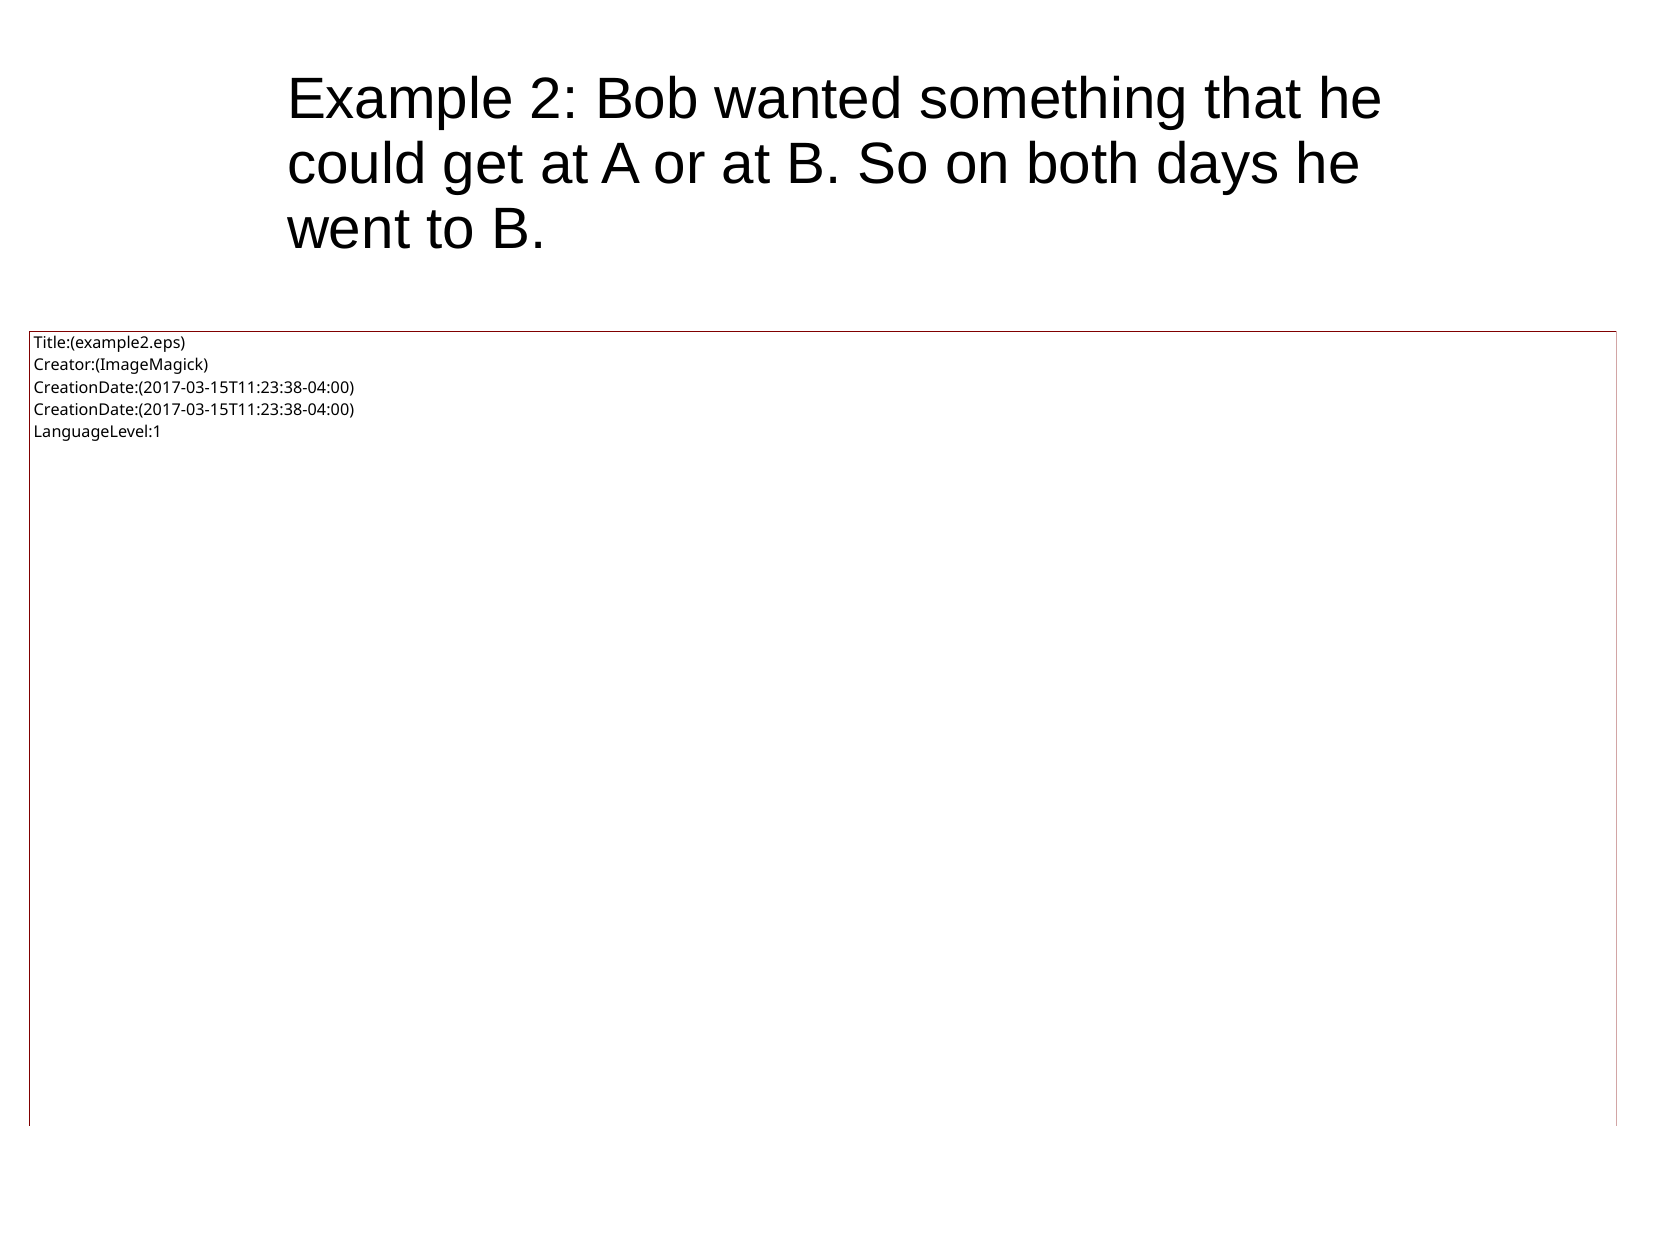

Example 2: Bob wanted something that he could get at A or at B. So on both days he went to B.